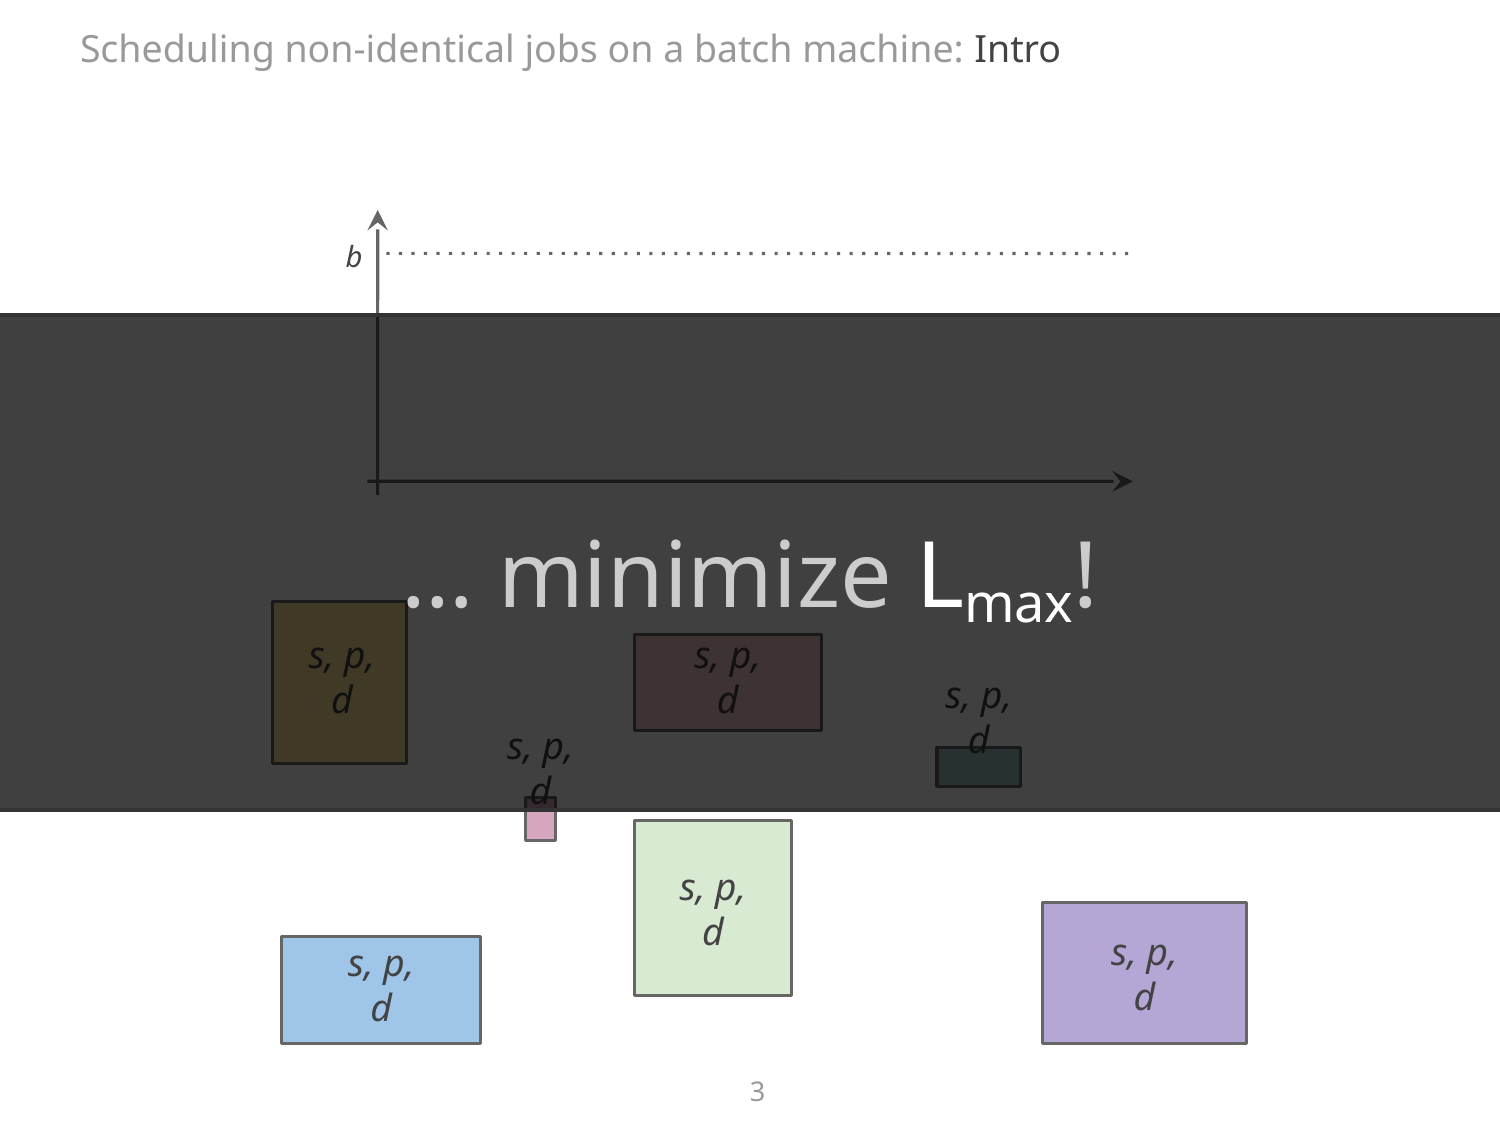

# Scheduling non-identical jobs on a batch machine: Intro
b
… minimize Lmax!
s, p, d
s, p, d
s, p, d
s, p, d
s, p, d
s, p, d
s, p, d